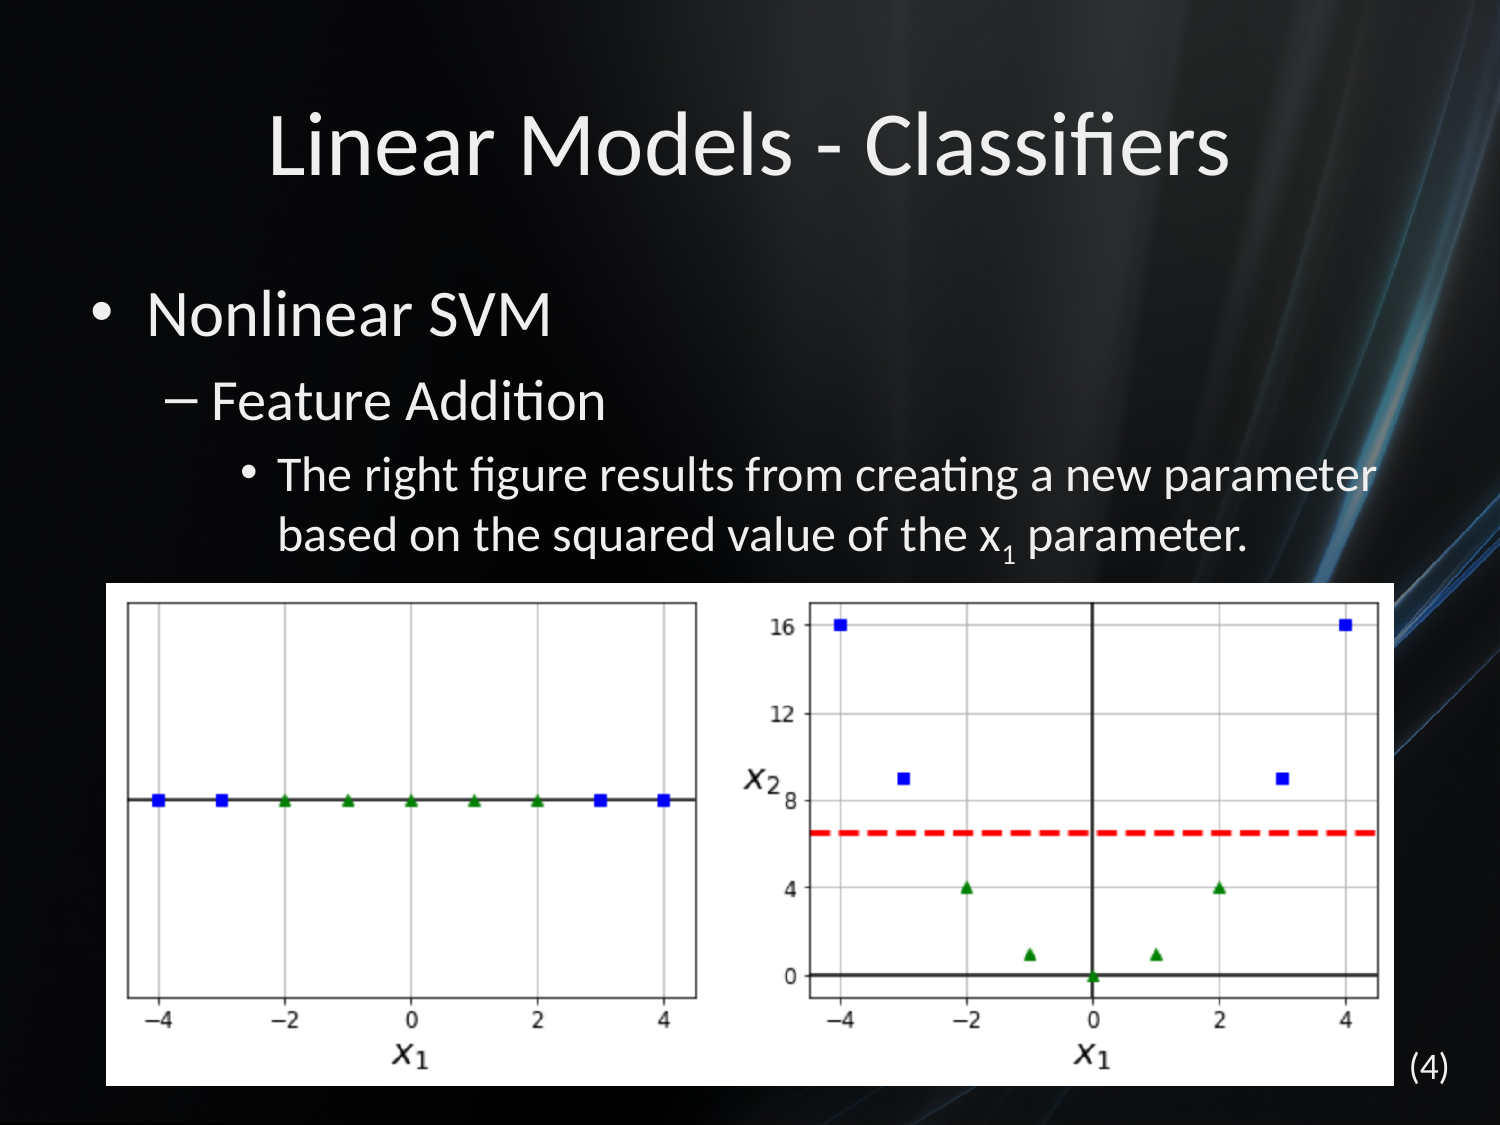

# Linear Models - Classifiers
Nonlinear SVM
Feature Addition
The right figure results from creating a new parameter based on the squared value of the x1 parameter.
(4)